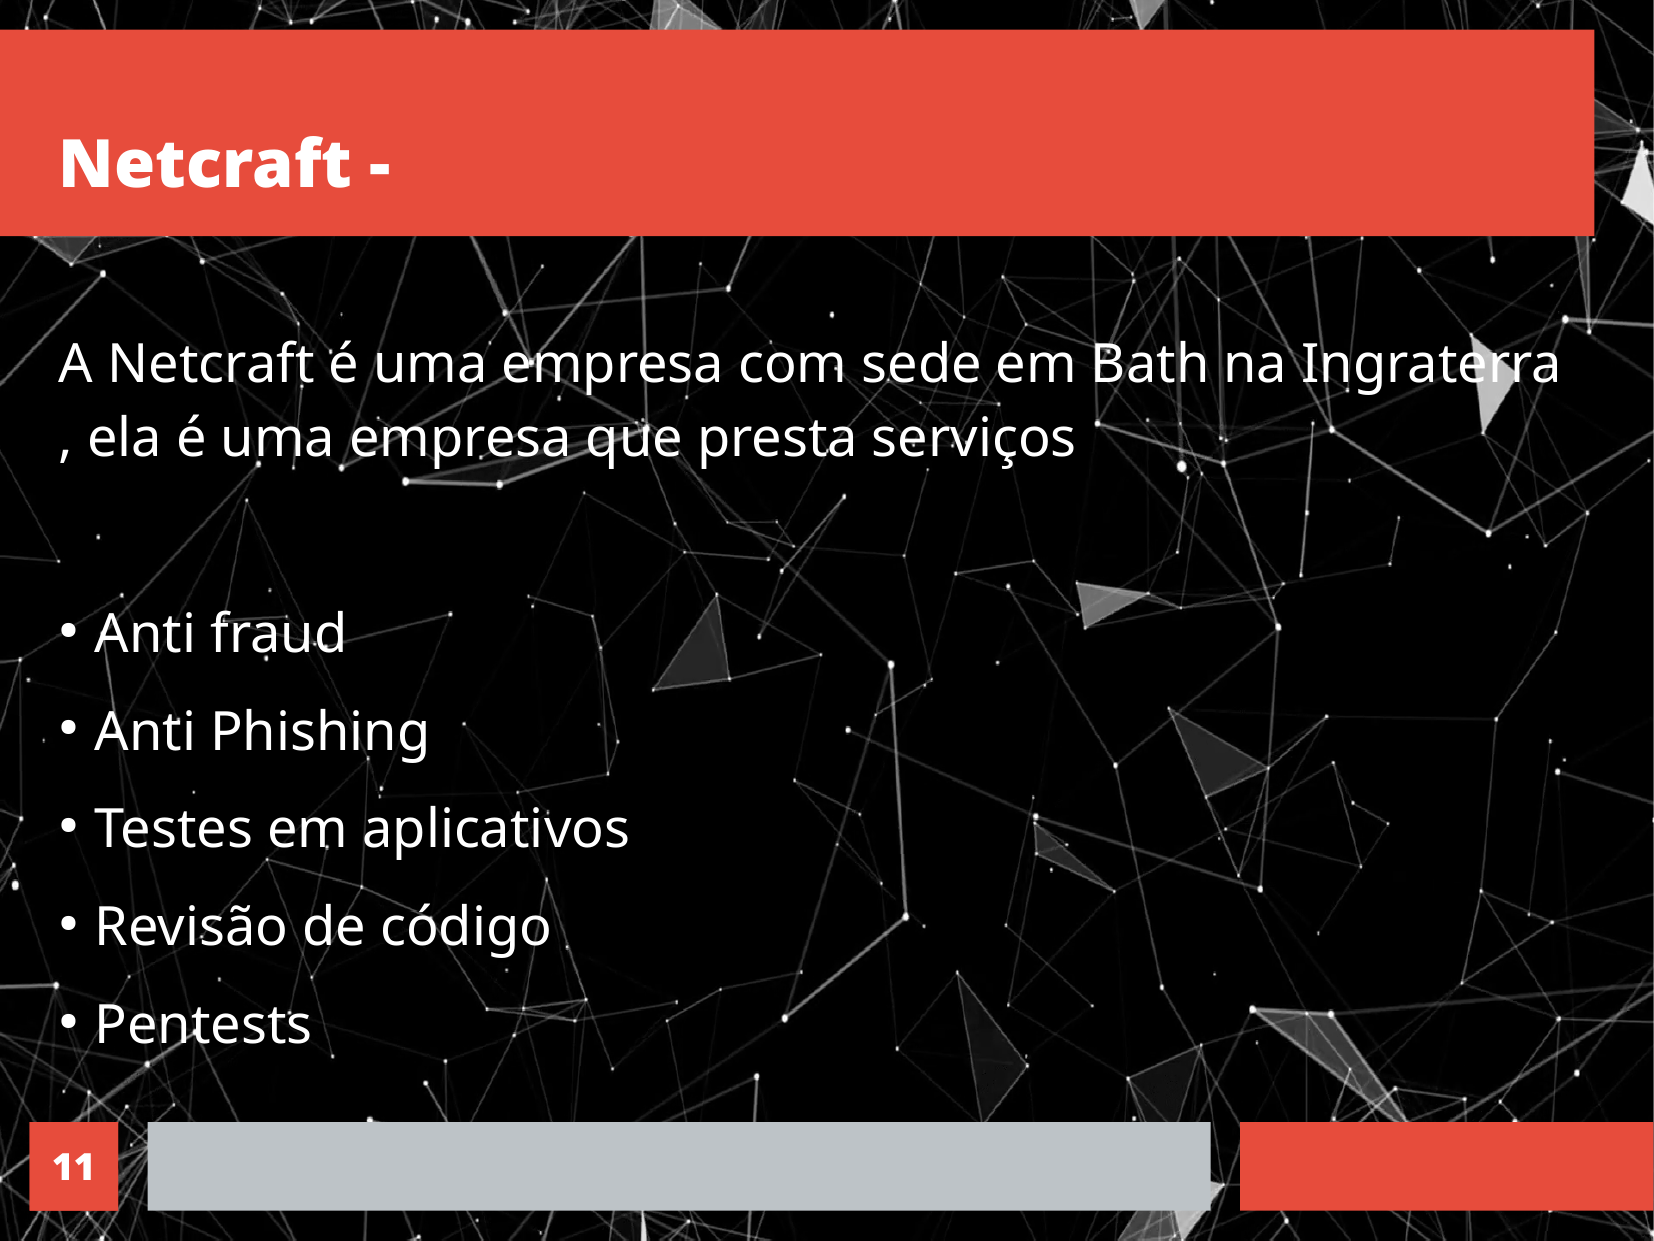

# Netcraft -
A Netcraft é uma empresa com sede em Bath na Ingraterra , ela é uma empresa que presta serviços
Anti fraud
Anti Phishing
Testes em aplicativos
Revisão de código
Pentests
11